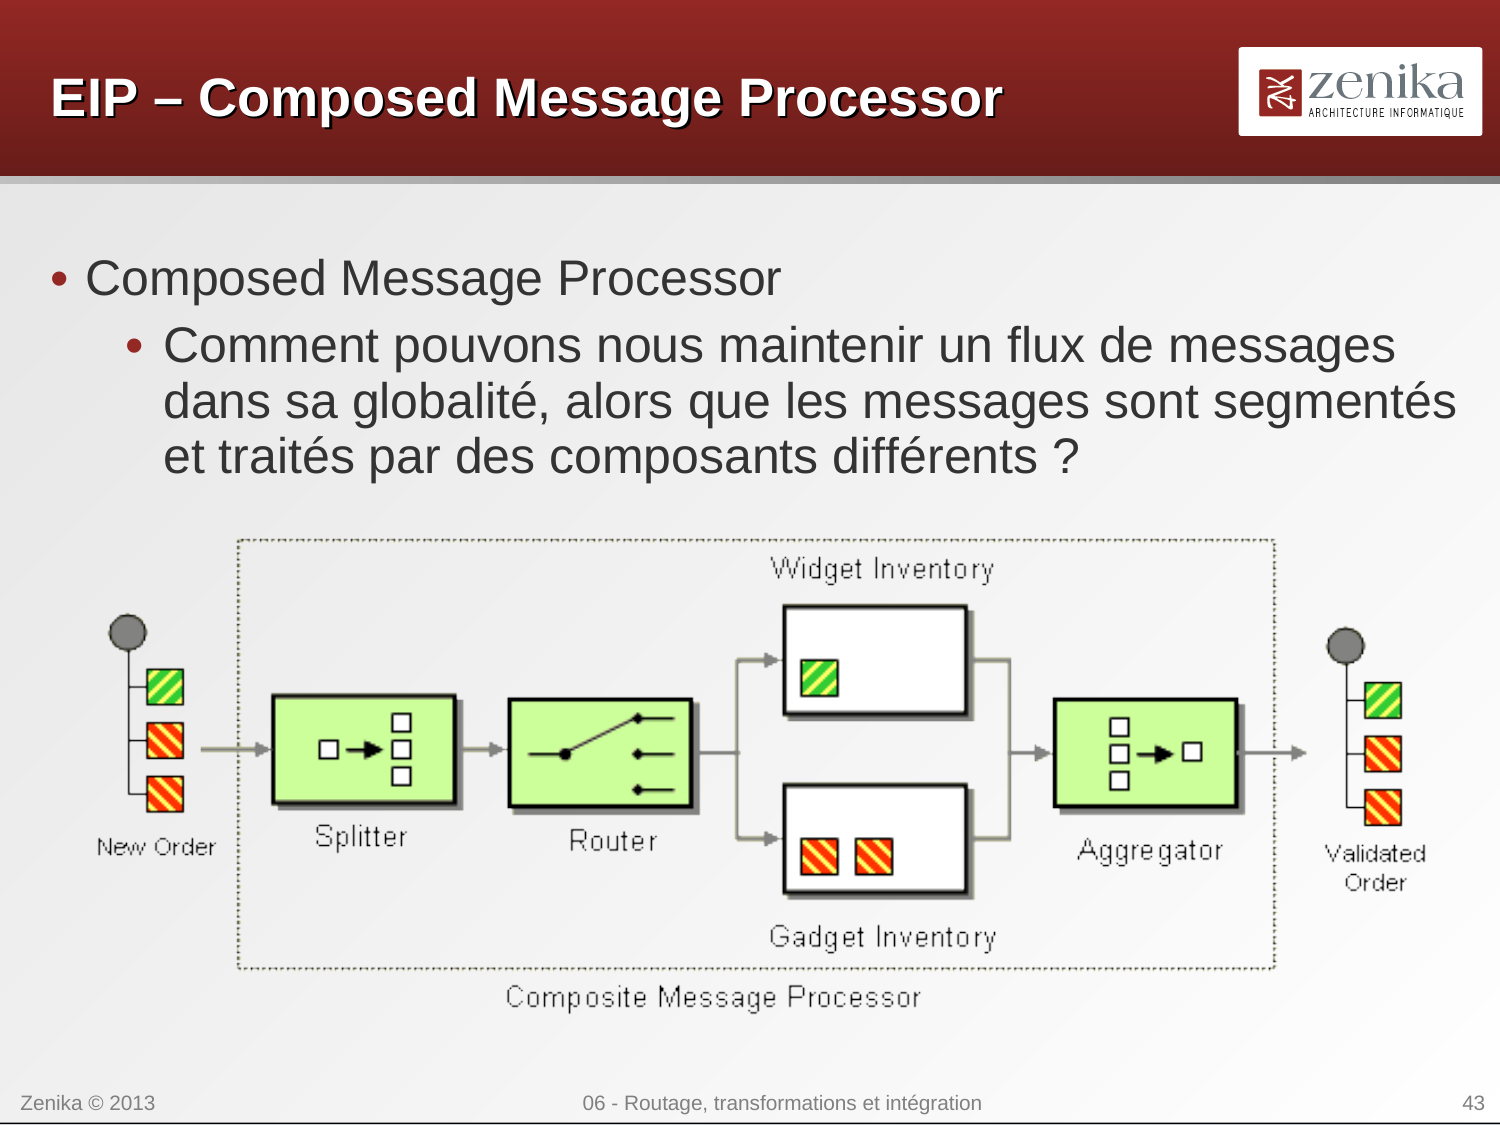

# EIP – Composed Message Processor
Composed Message Processor
Comment pouvons nous maintenir un flux de messages dans sa globalité, alors que les messages sont segmentés et traités par des composants différents ?